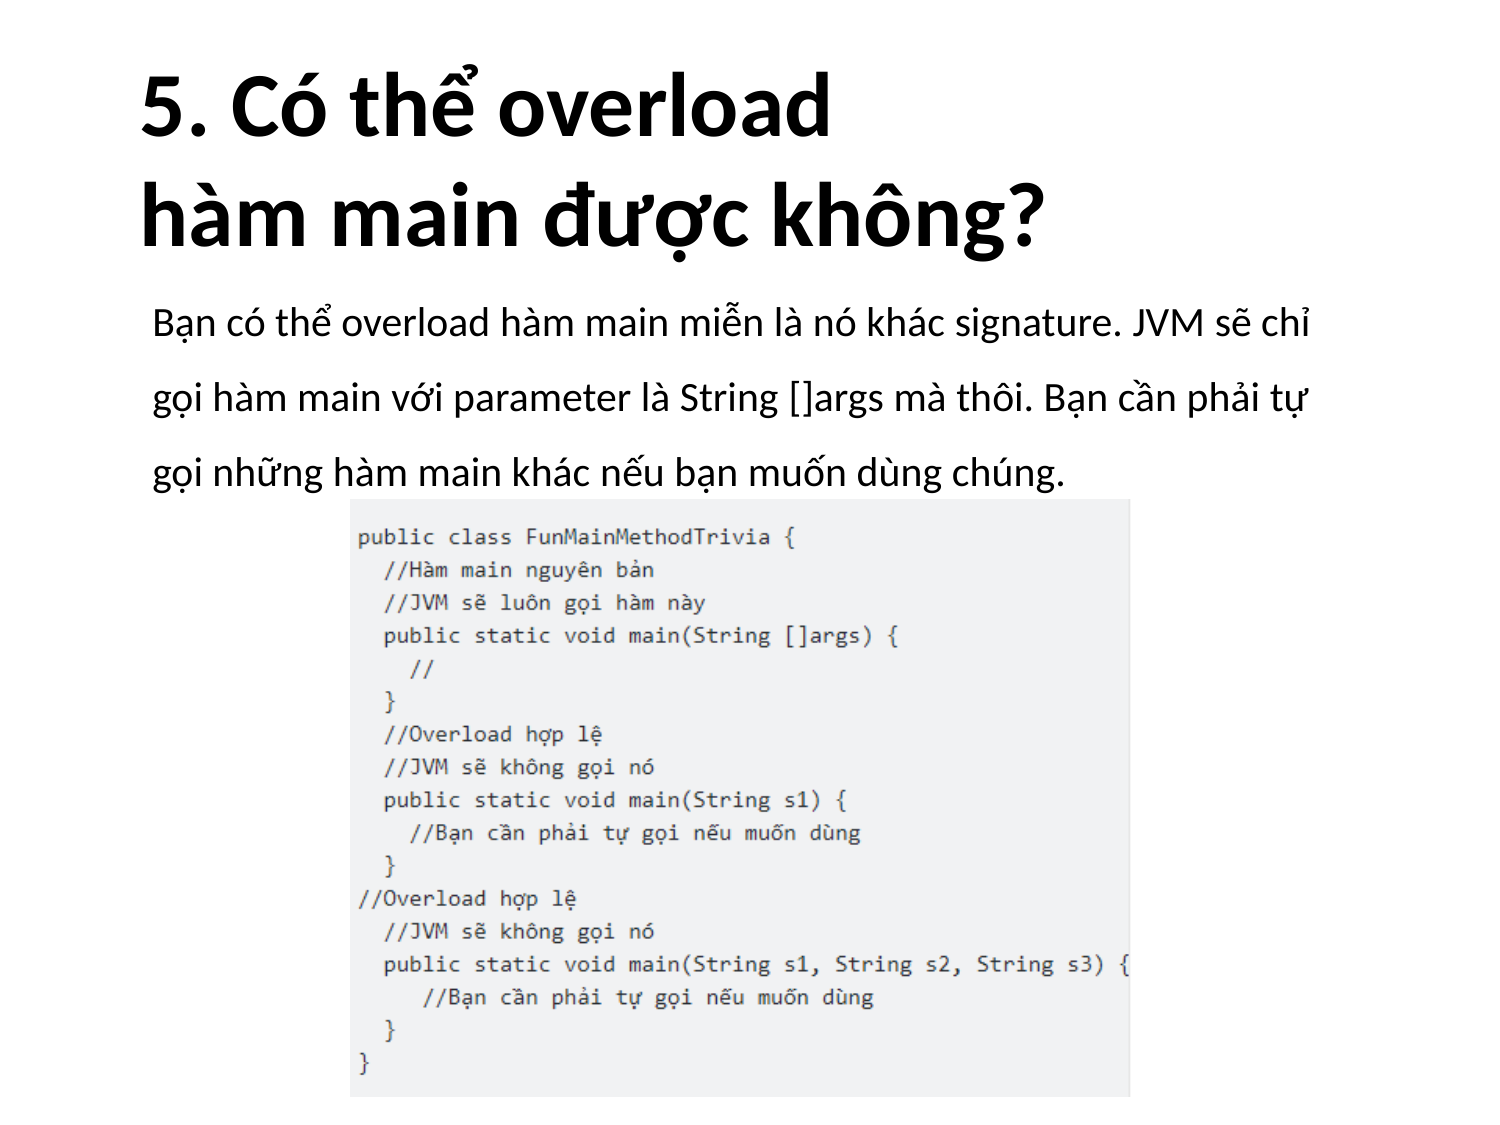

# 5. Có thể overload hàm main được không?
Bạn có thể overload hàm main miễn là nó khác signature. JVM sẽ chỉ gọi hàm main với parameter là String []args mà thôi. Bạn cần phải tự gọi những hàm main khác nếu bạn muốn dùng chúng.